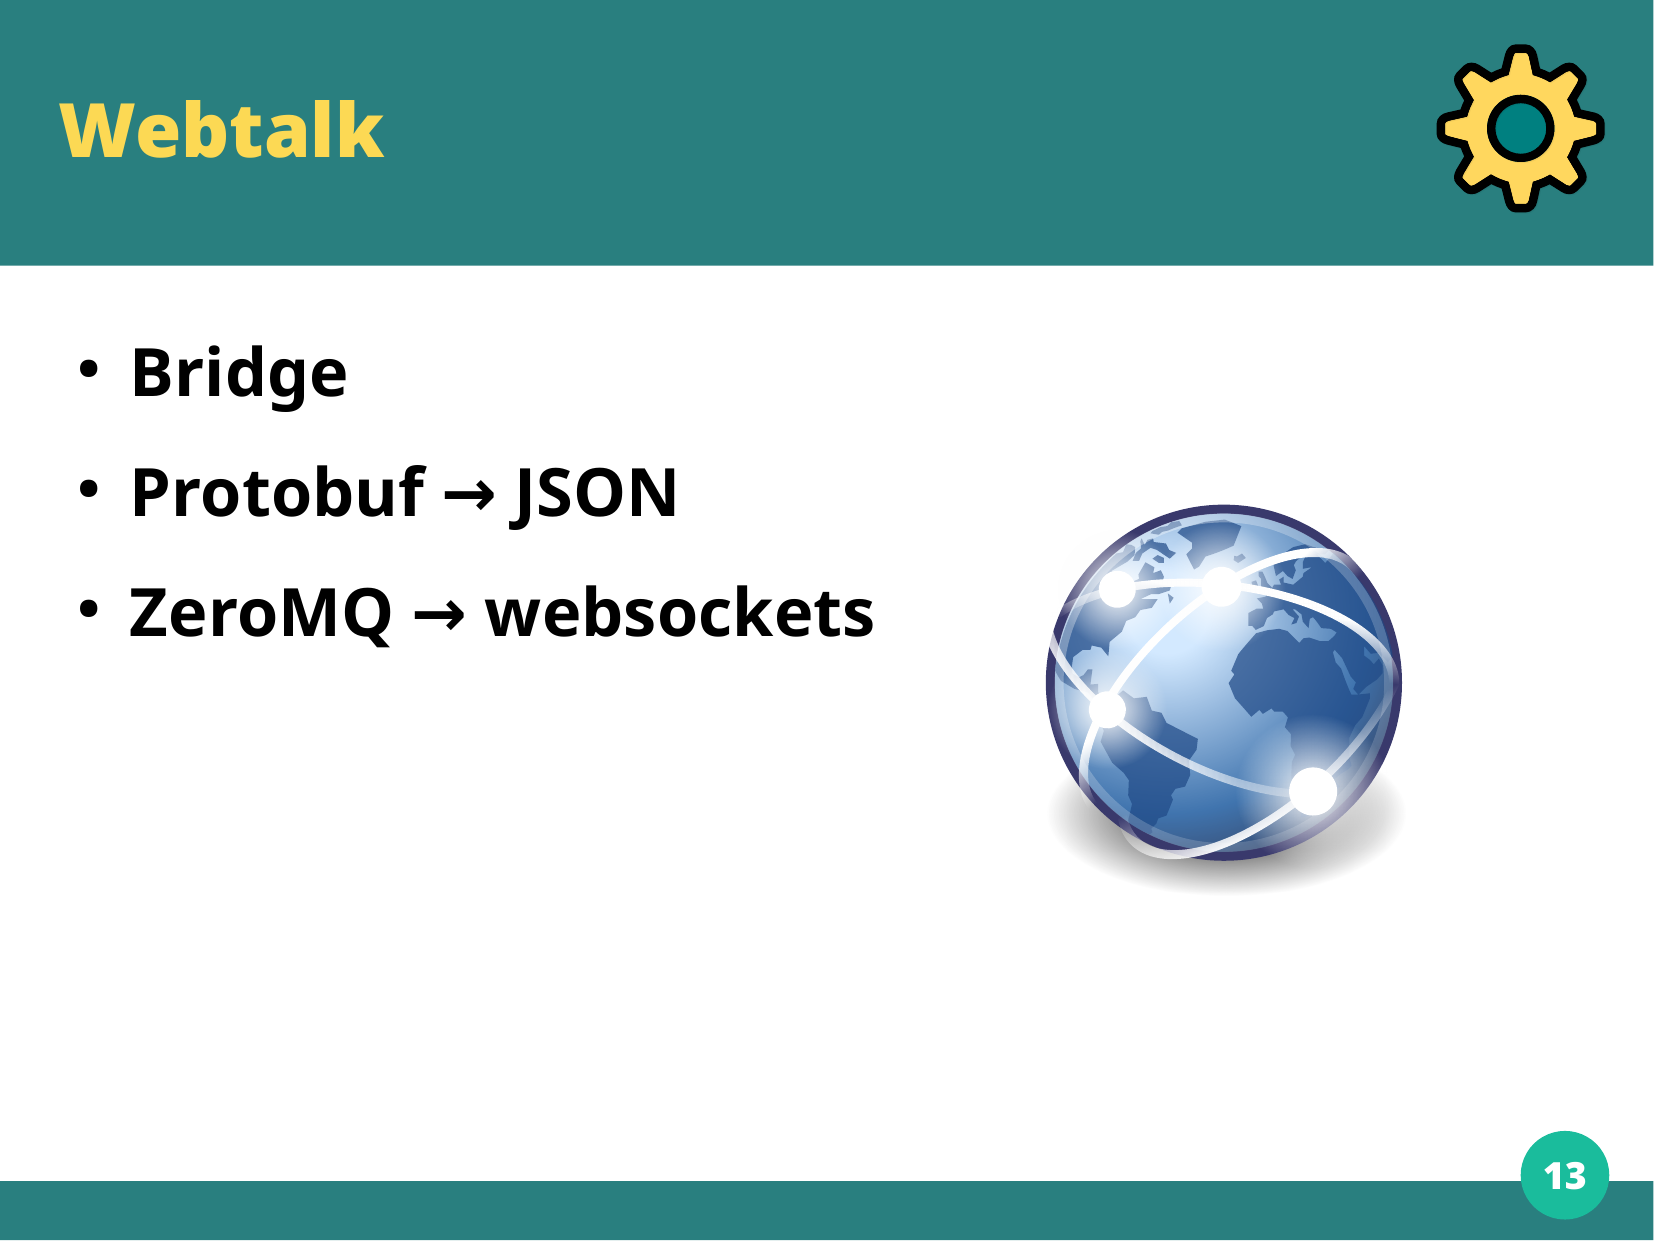

# Webtalk
Bridge
Protobuf → JSON
ZeroMQ → websockets
13